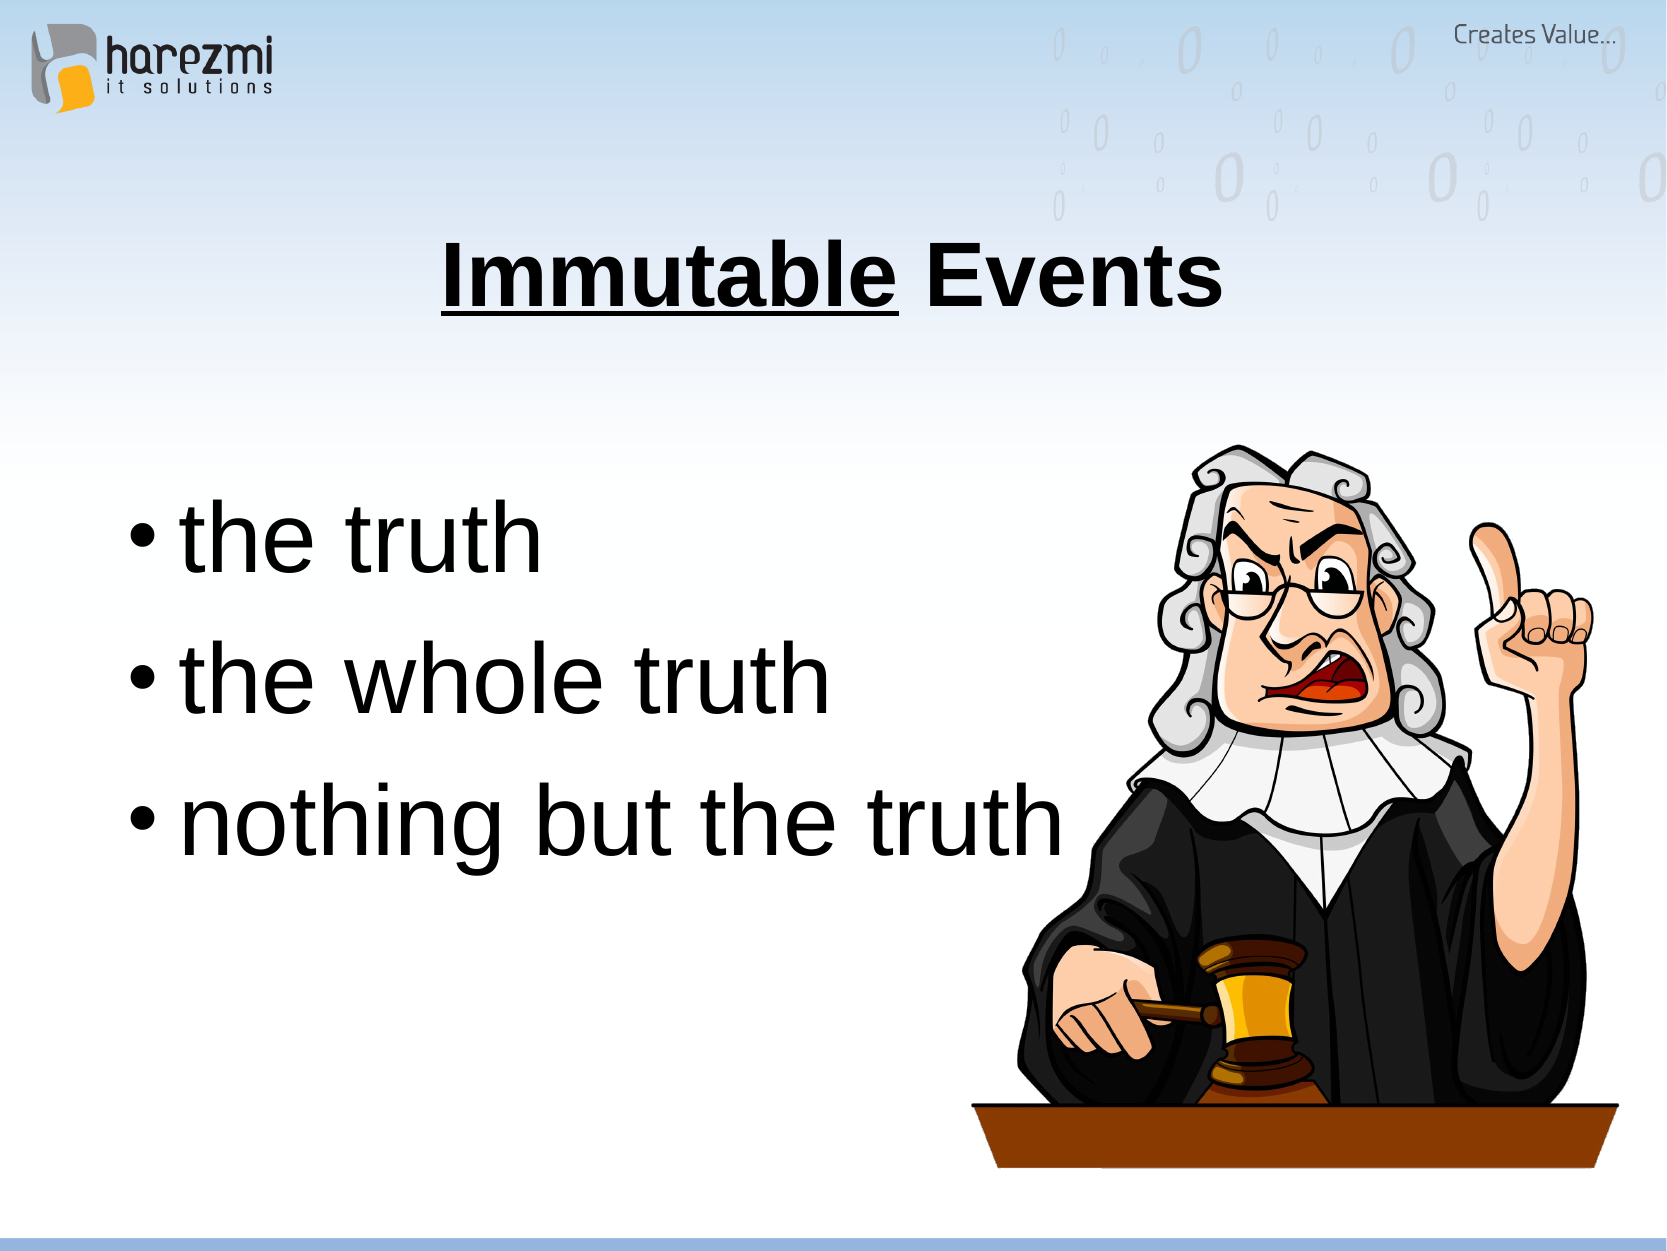

Immutable Events
the truth
the whole truth
nothing but the truth